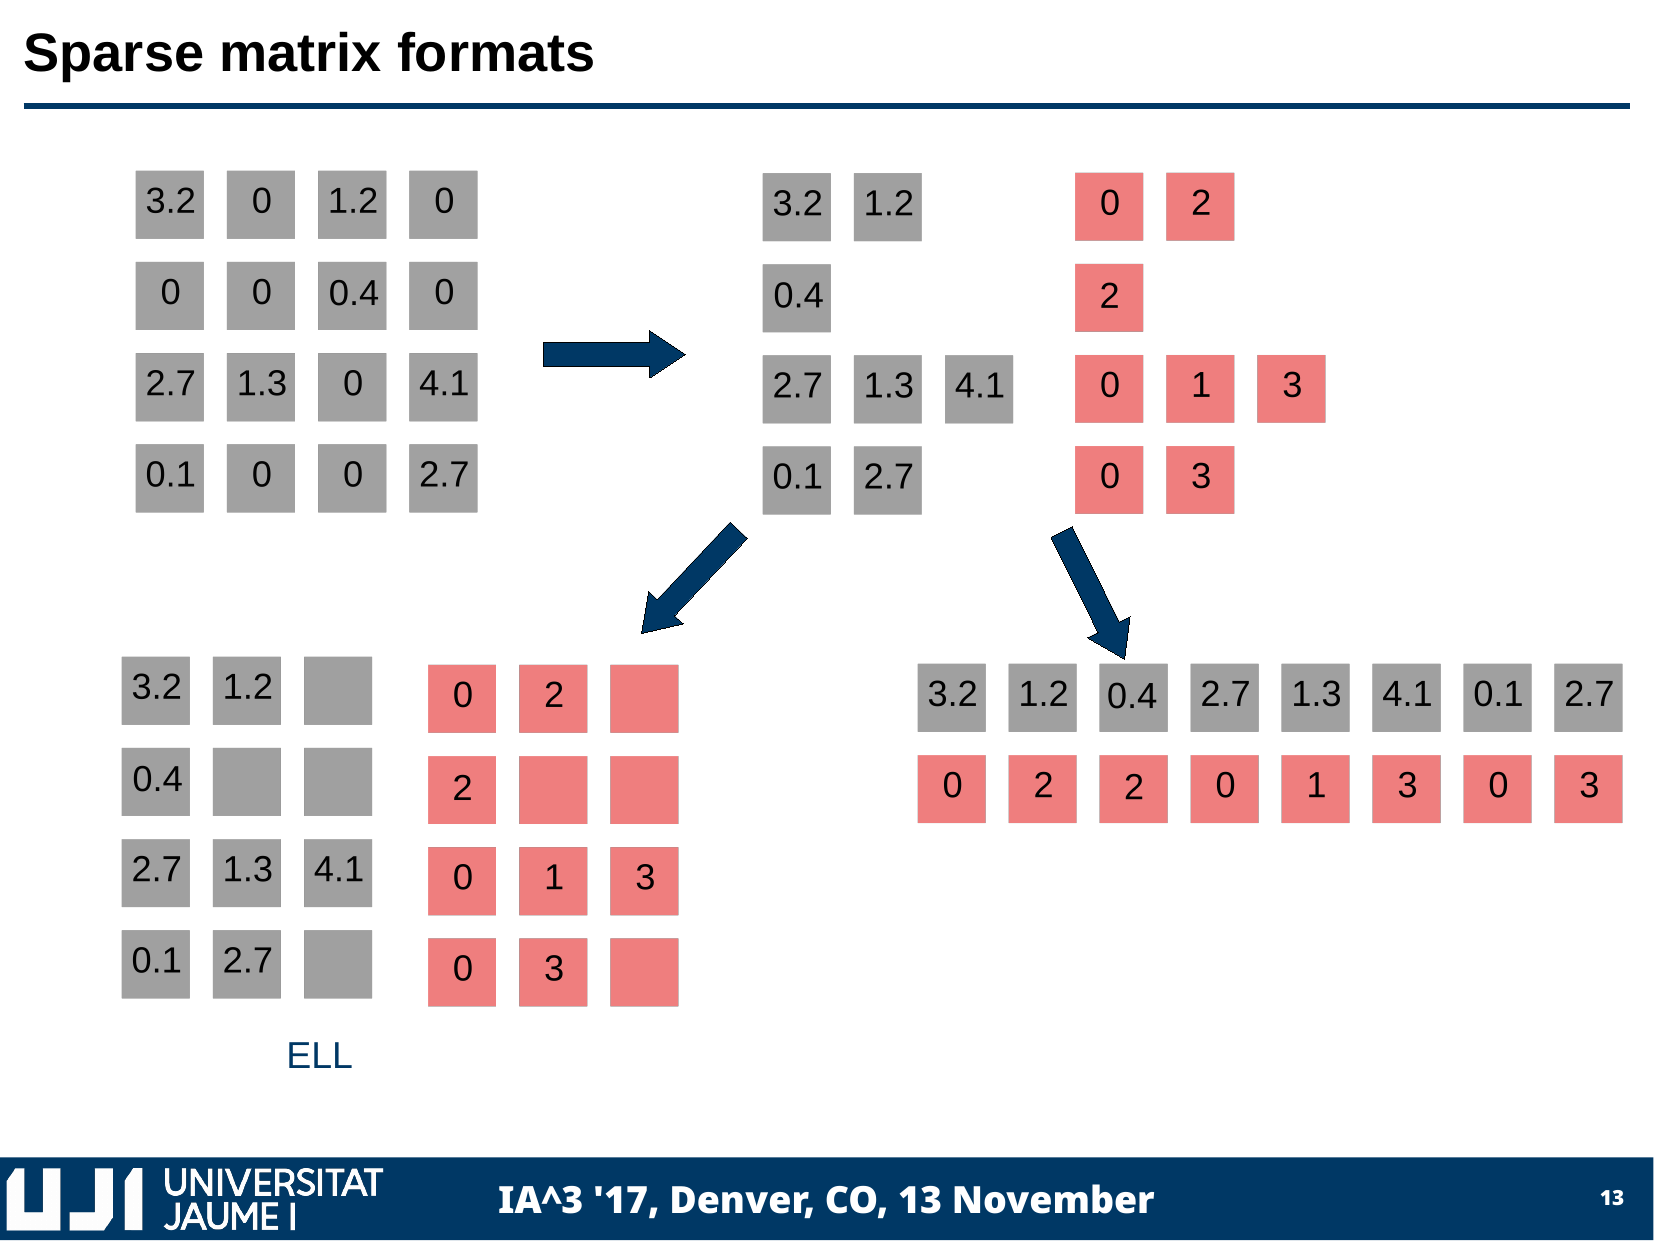

# Sparse matrix formats
CSR
ELL
IA^3 '17, Denver, CO, 13 November
13